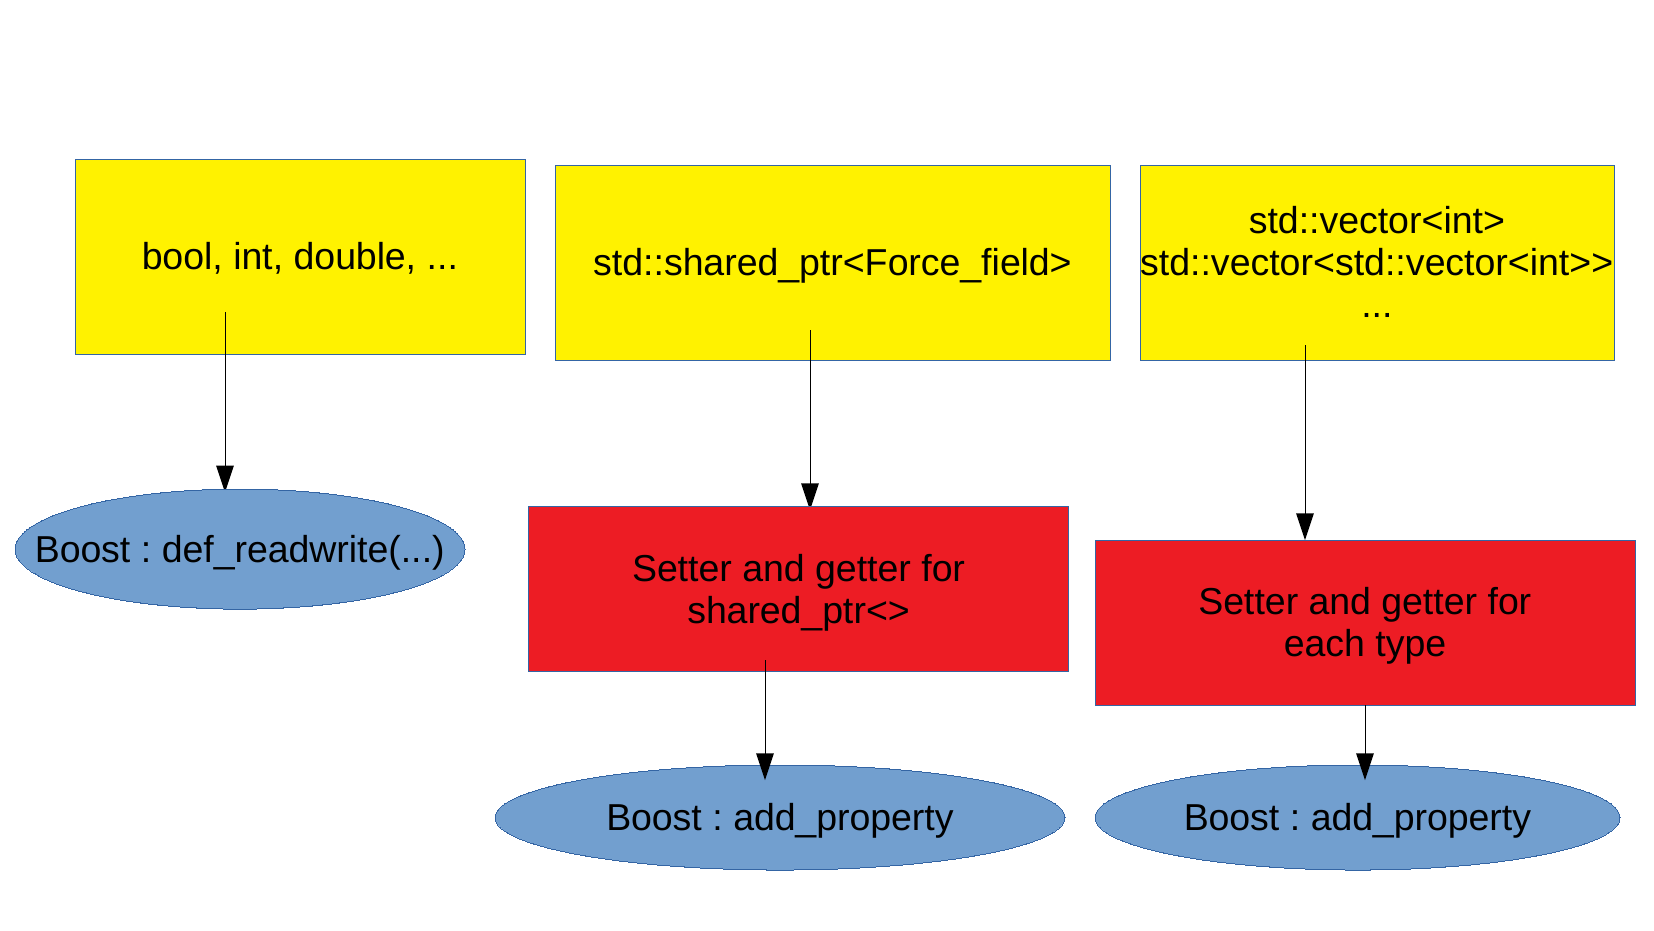

bool, int, double, ...
std::shared_ptr<Force_field>
std::vector<int>
std::vector<std::vector<int>>
...
Boost : def_readwrite(...)
Setter and getter for
shared_ptr<>
Setter and getter for
each type
Boost : add_property
Boost : add_property